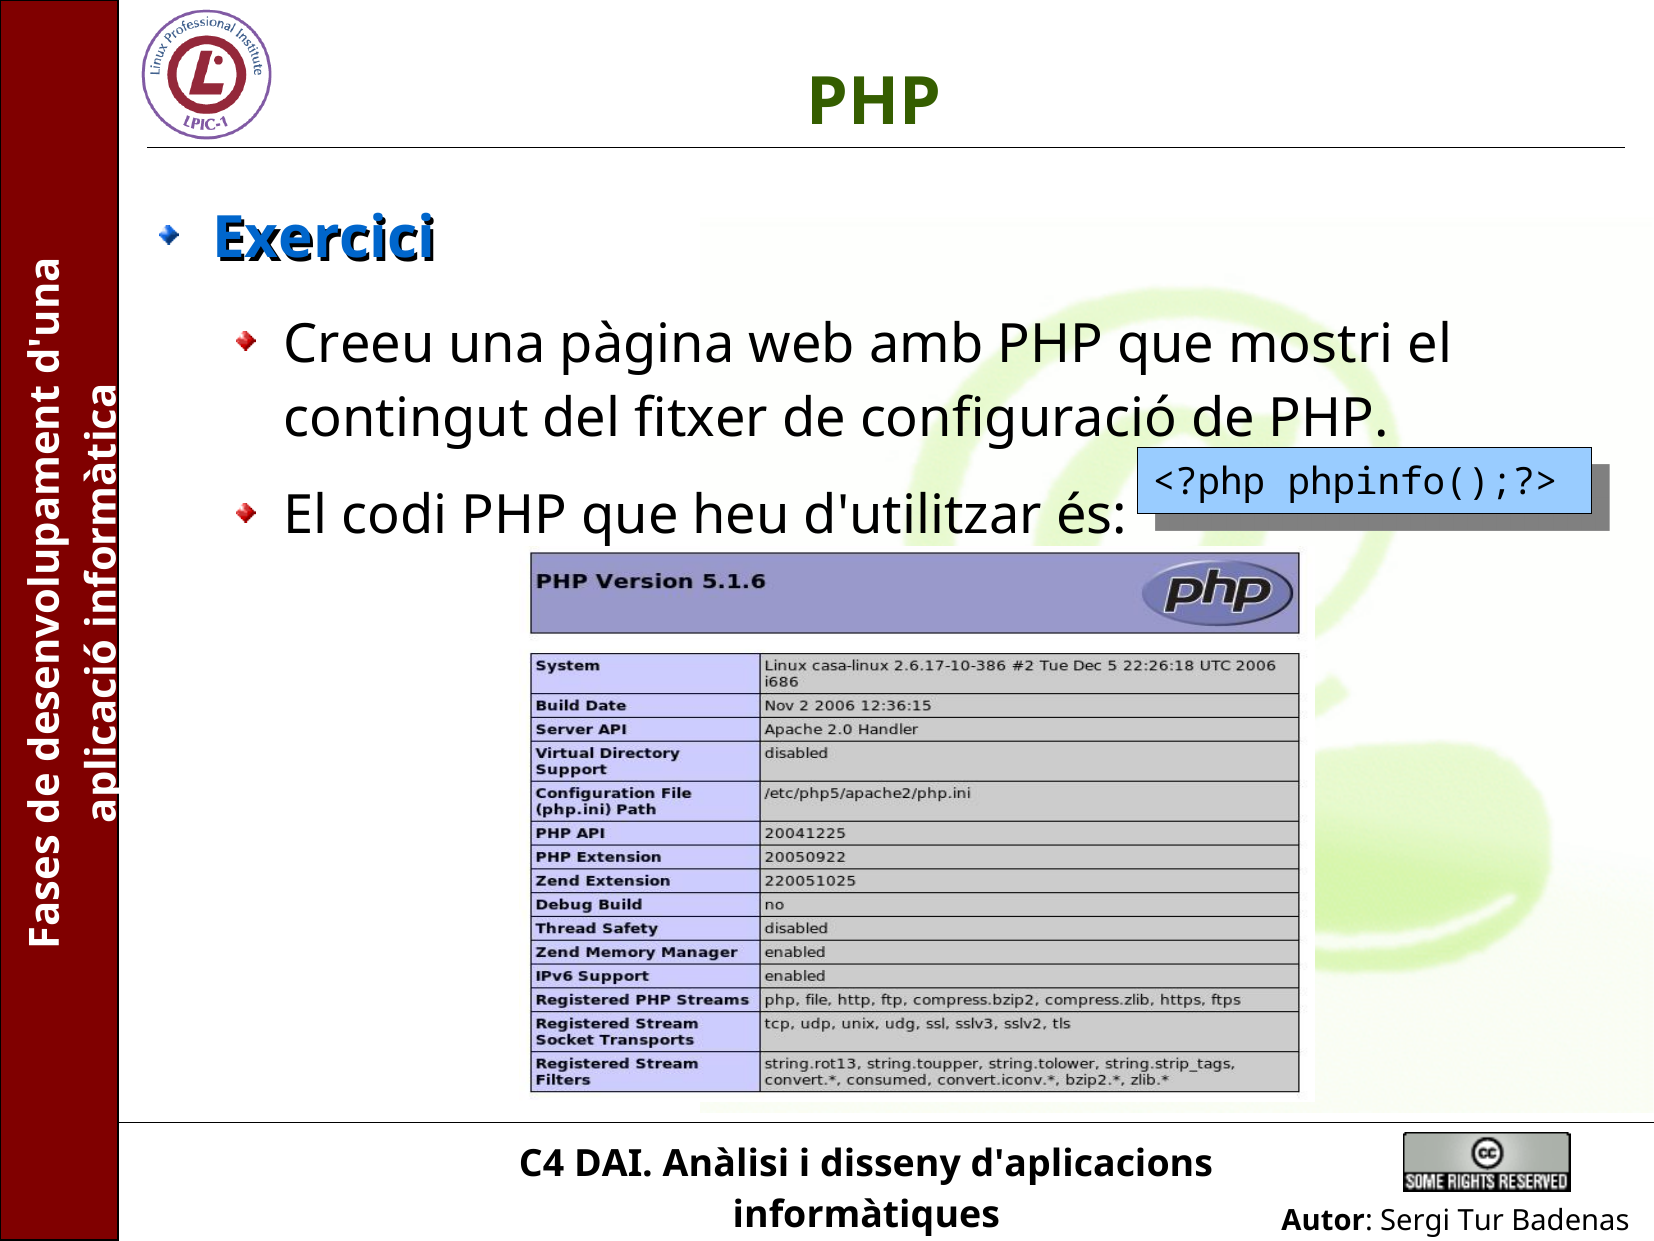

# PHP
Exercici
Creeu una pàgina web amb PHP que mostri el contingut del fitxer de configuració de PHP.
El codi PHP que heu d'utilitzar és:
<?php phpinfo();?>